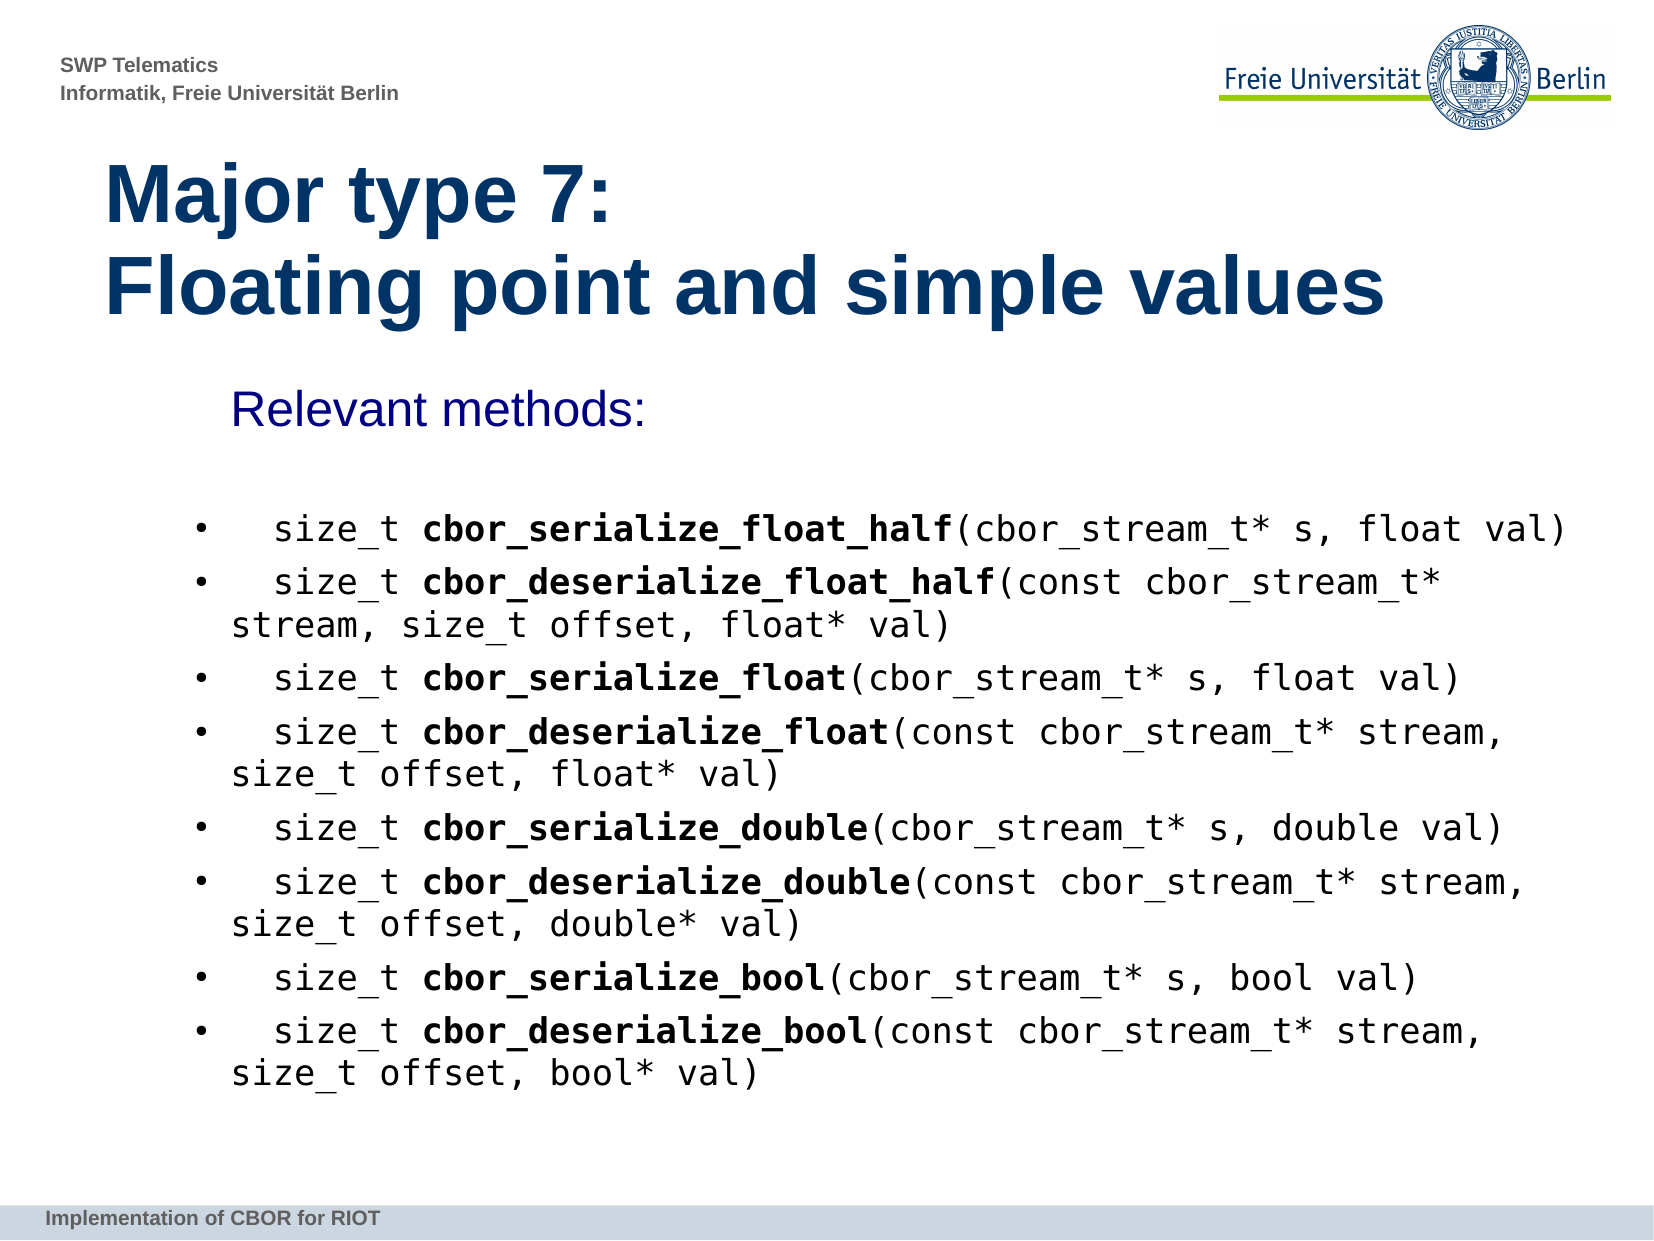

# Major type 7: Floating point and simple values
Relevant methods:
 size_t cbor_serialize_float_half(cbor_stream_t* s, float val)
 size_t cbor_deserialize_float_half(const cbor_stream_t* stream, size_t offset, float* val)
 size_t cbor_serialize_float(cbor_stream_t* s, float val)
 size_t cbor_deserialize_float(const cbor_stream_t* stream, size_t offset, float* val)
 size_t cbor_serialize_double(cbor_stream_t* s, double val)
 size_t cbor_deserialize_double(const cbor_stream_t* stream, size_t offset, double* val)
 size_t cbor_serialize_bool(cbor_stream_t* s, bool val)
 size_t cbor_deserialize_bool(const cbor_stream_t* stream, size_t offset, bool* val)